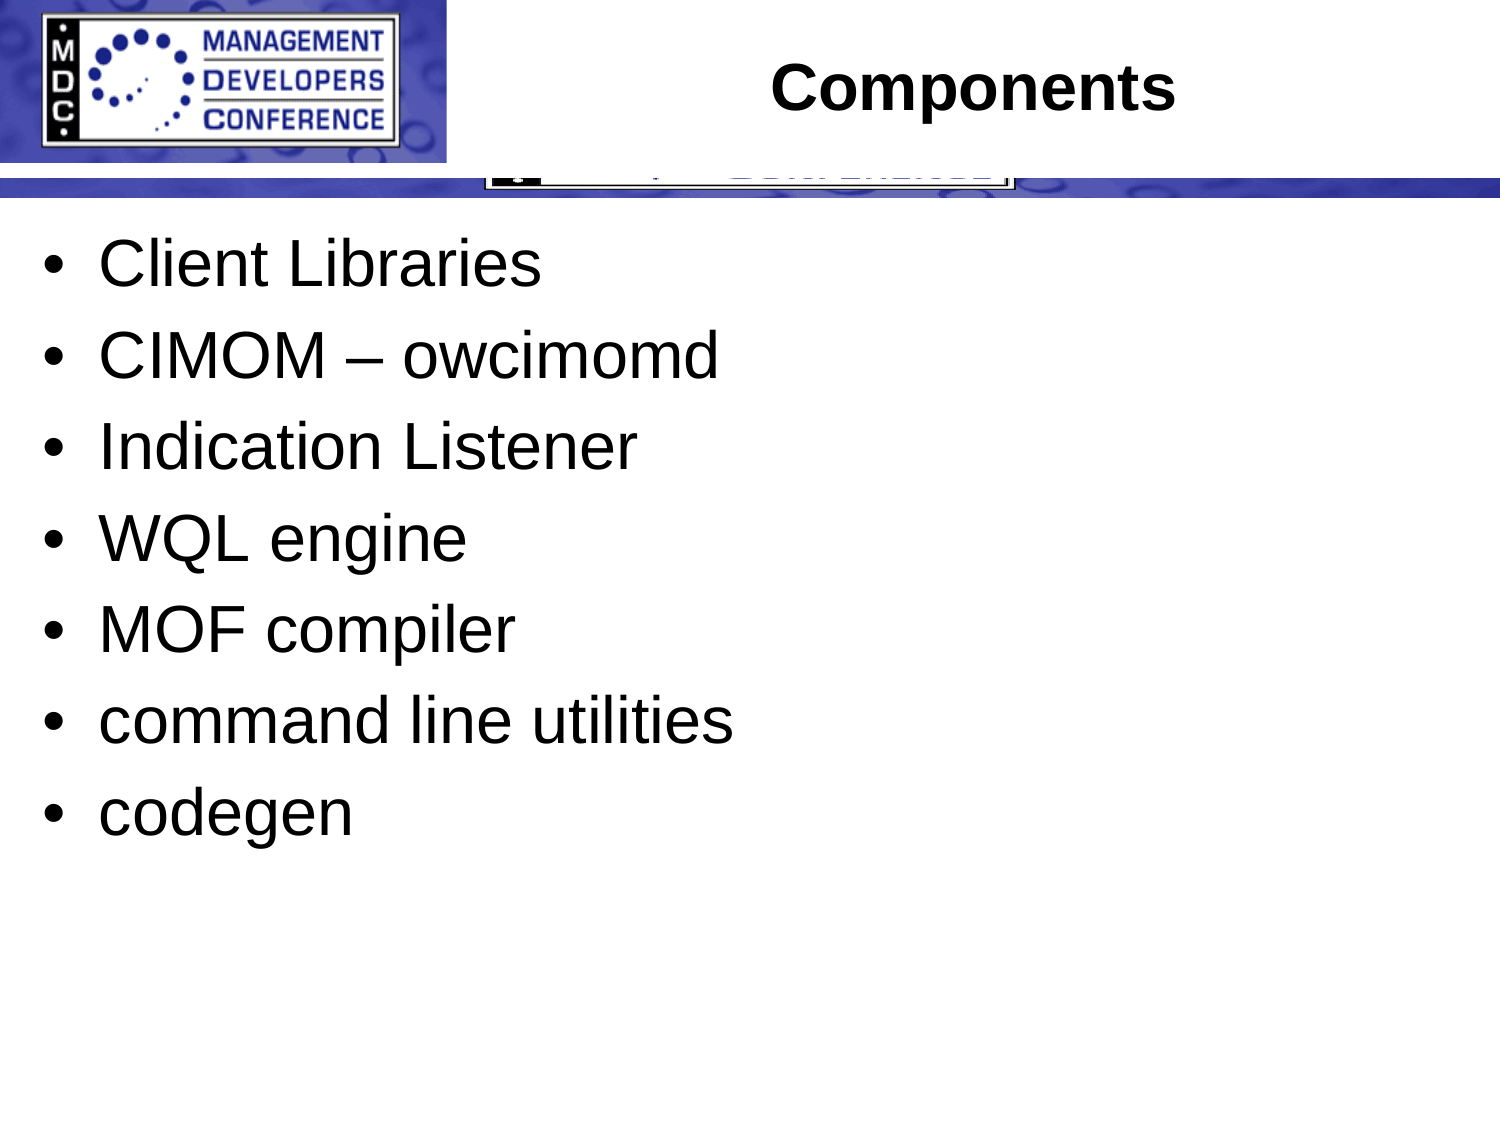

# Components
Client Libraries
CIMOM – owcimomd
Indication Listener
WQL engine
MOF compiler
command line utilities
codegen